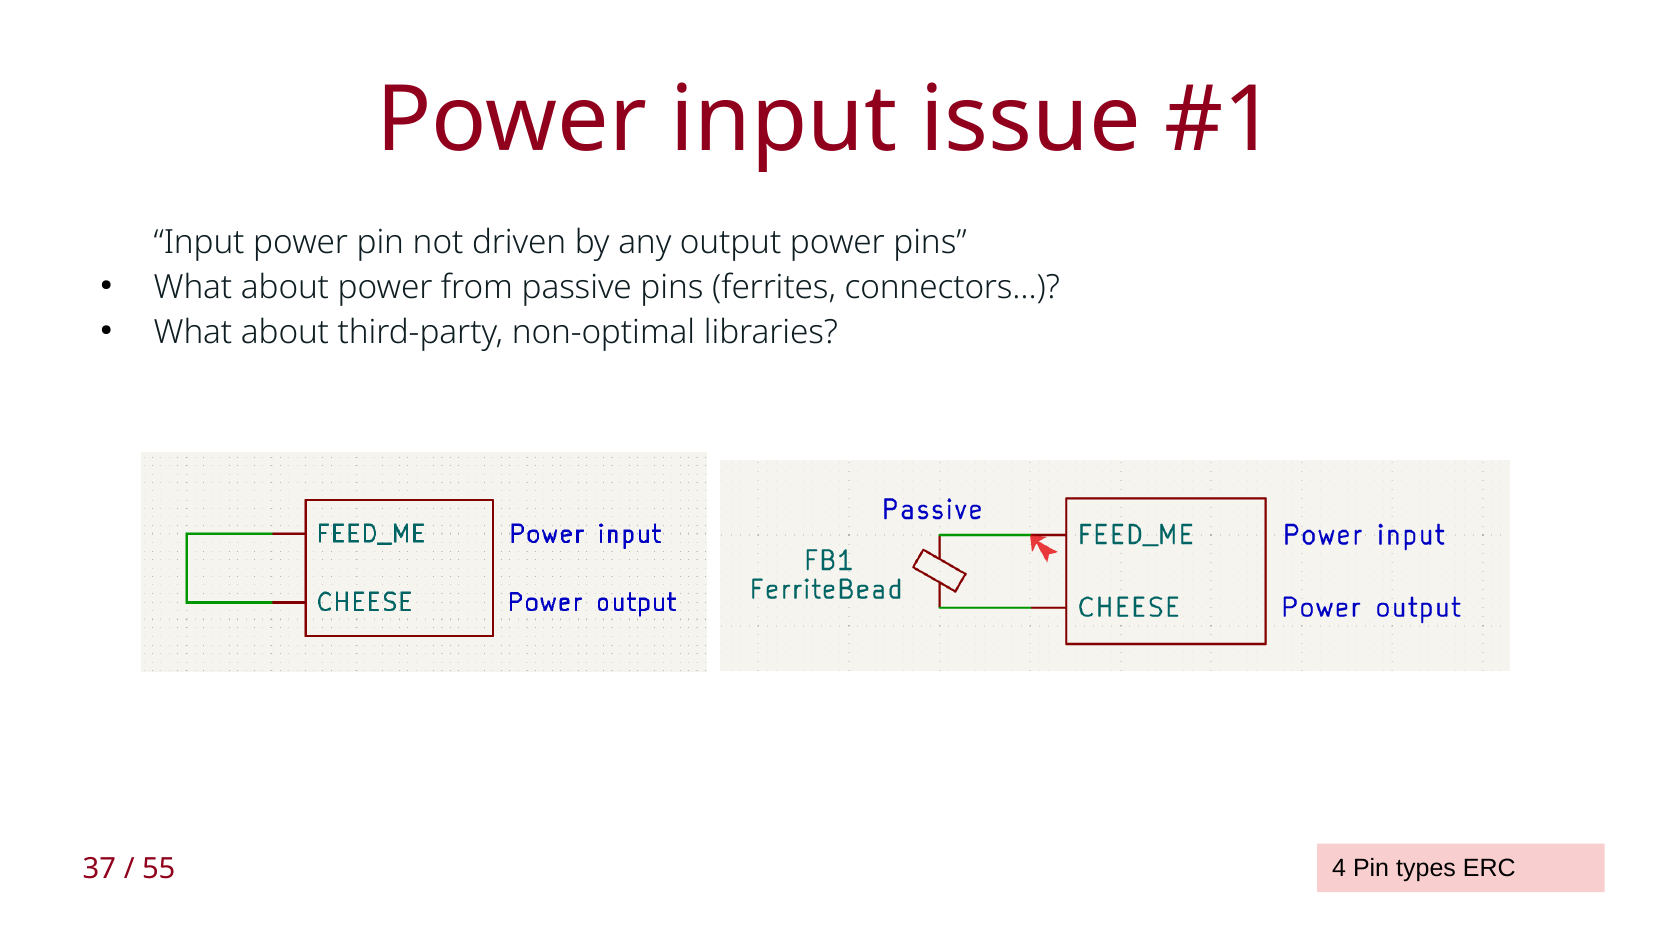

# Power input issue #1
“Input power pin not driven by any output power pins”
What about power from passive pins (ferrites, connectors…)?
What about third-party, non-optimal libraries?
4 Pin types ERC
37